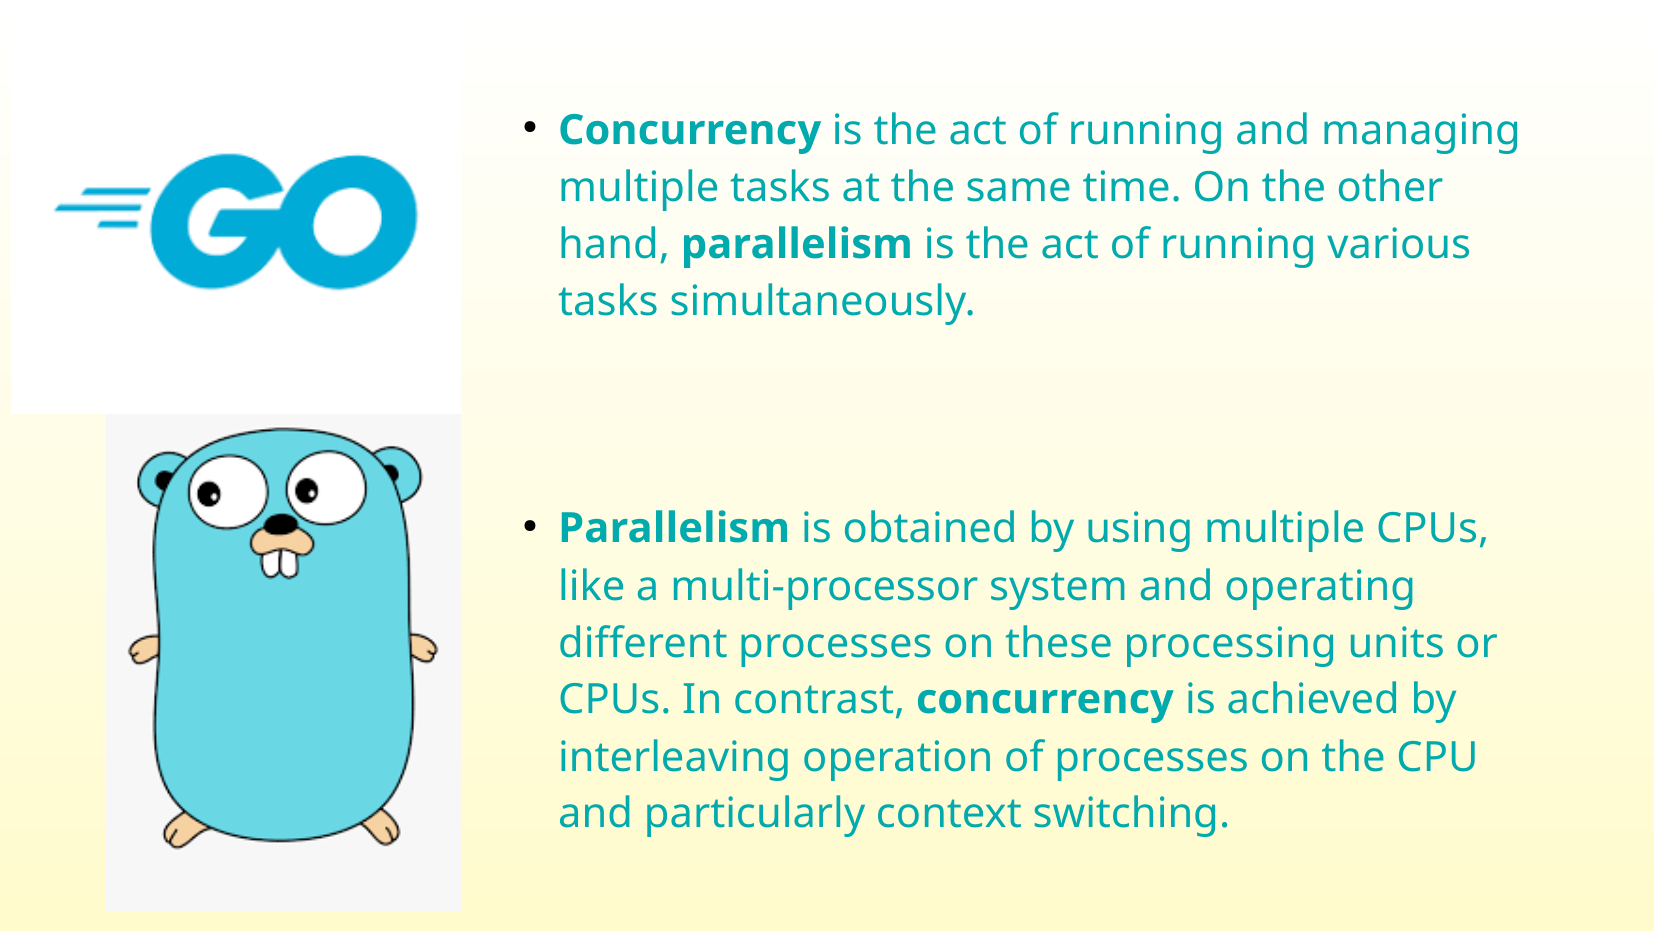

Concurrency is the act of running and managing multiple tasks at the same time. On the other hand, parallelism is the act of running various tasks simultaneously.
Parallelism is obtained by using multiple CPUs, like a multi-processor system and operating different processes on these processing units or CPUs. In contrast, concurrency is achieved by interleaving operation of processes on the CPU and particularly context switching.